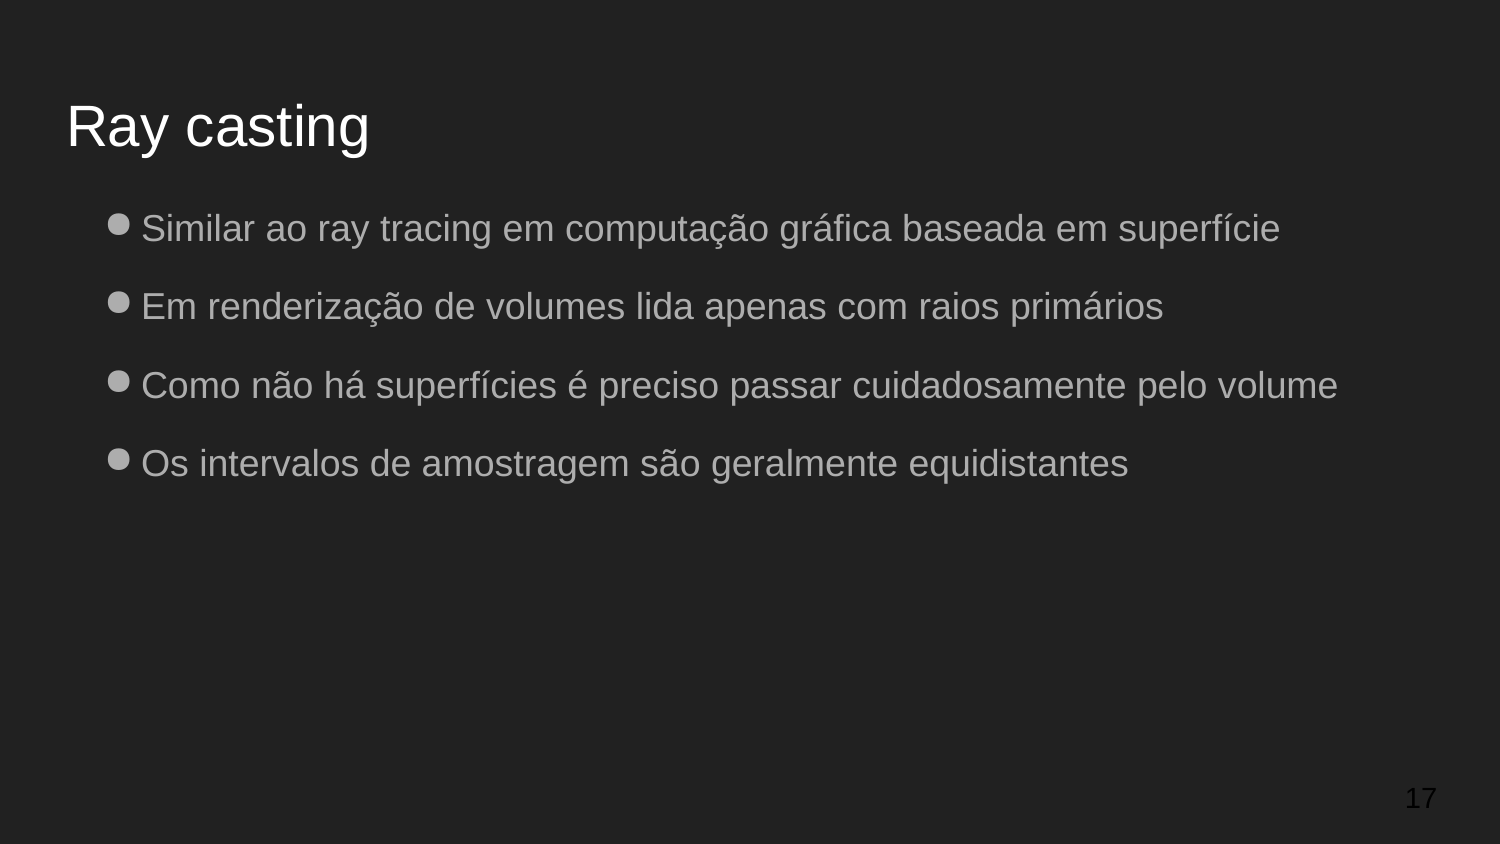

# Ray casting
Similar ao ray tracing em computação gráfica baseada em superfície
Em renderização de volumes lida apenas com raios primários
Como não há superfícies é preciso passar cuidadosamente pelo volume
Os intervalos de amostragem são geralmente equidistantes